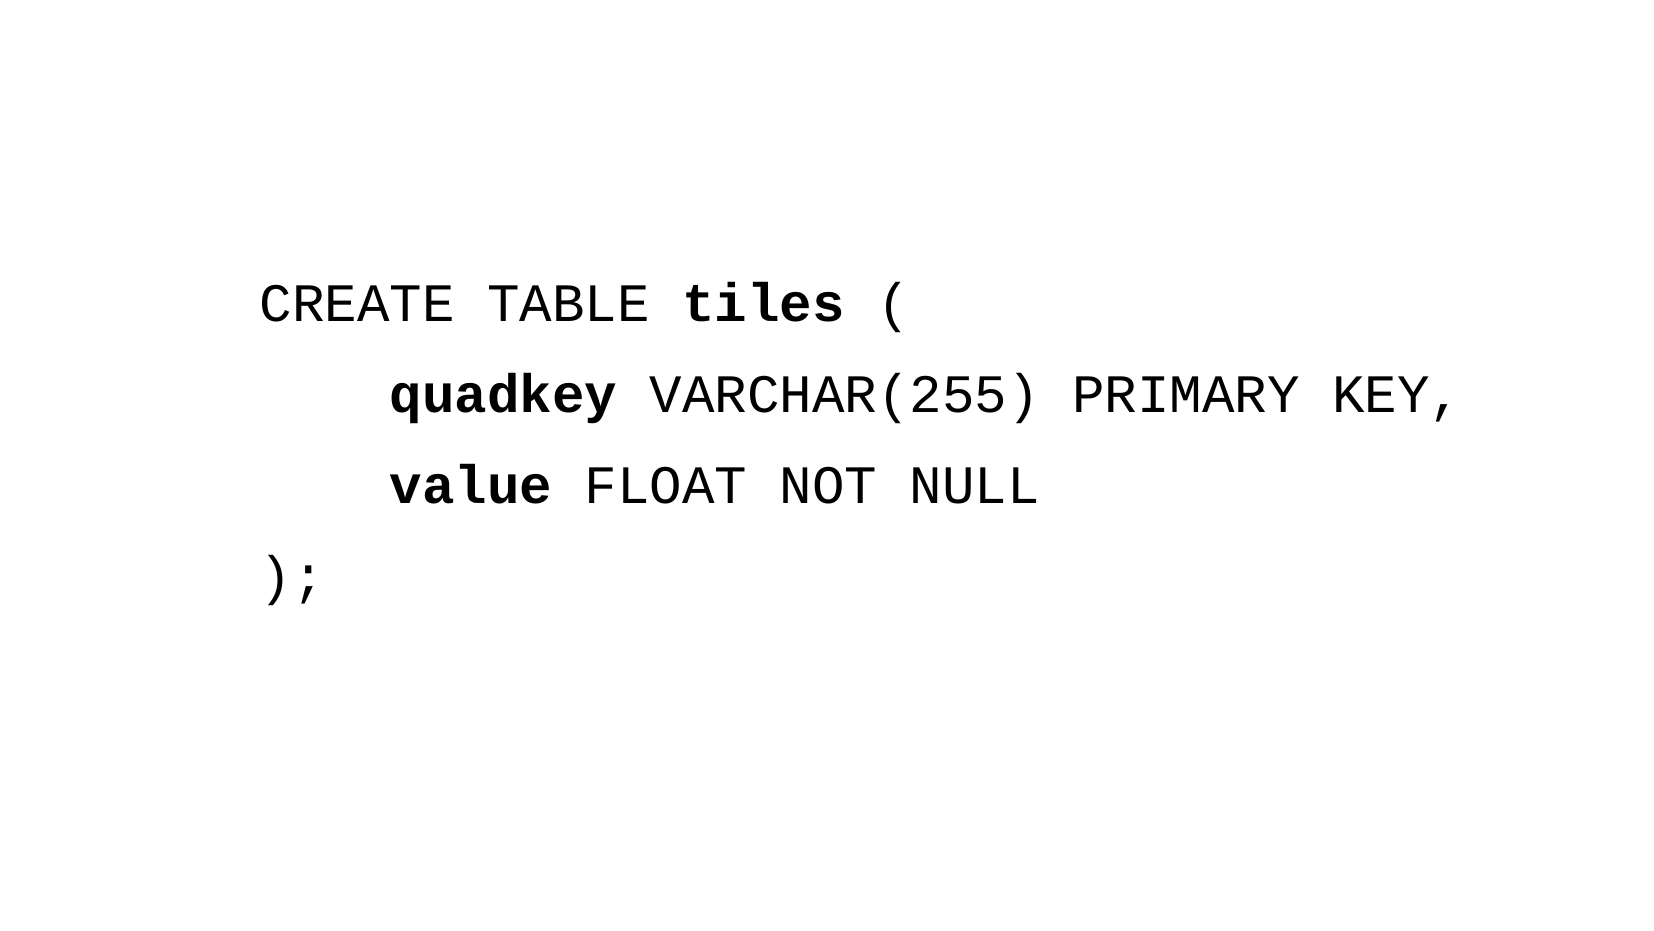

# CREATE TABLE tiles (
 quadkey VARCHAR(255) PRIMARY KEY,
 value FLOAT NOT NULL
);